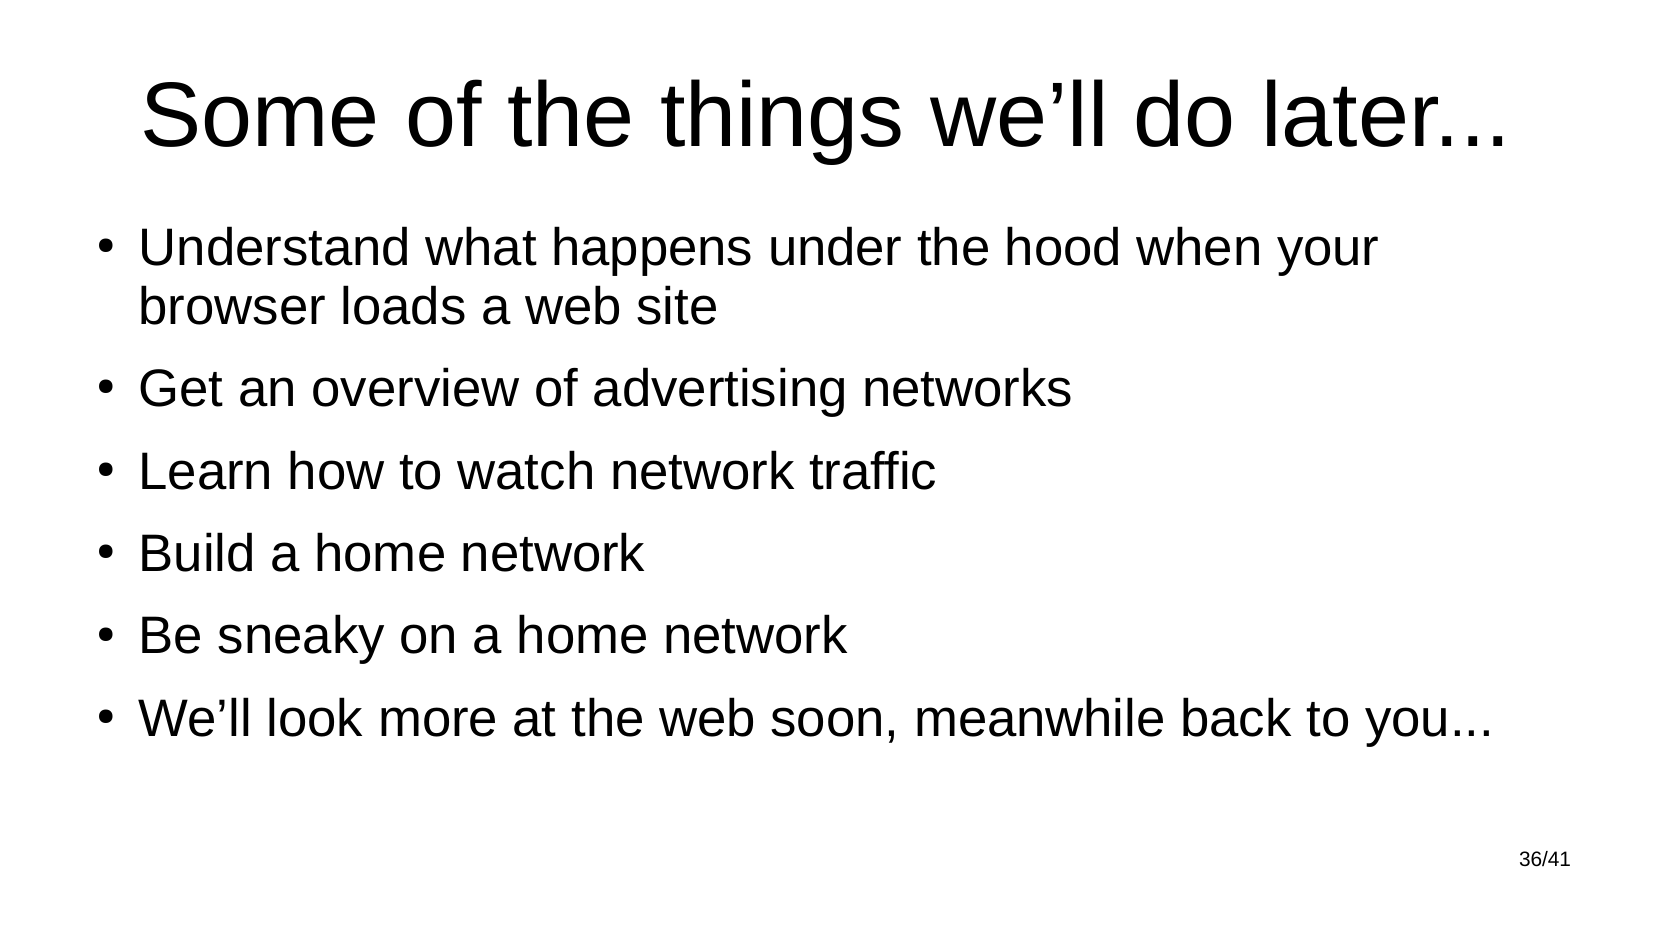

# Some of the things we’ll do later...
Understand what happens under the hood when your browser loads a web site
Get an overview of advertising networks
Learn how to watch network traffic
Build a home network
Be sneaky on a home network
We’ll look more at the web soon, meanwhile back to you...
36